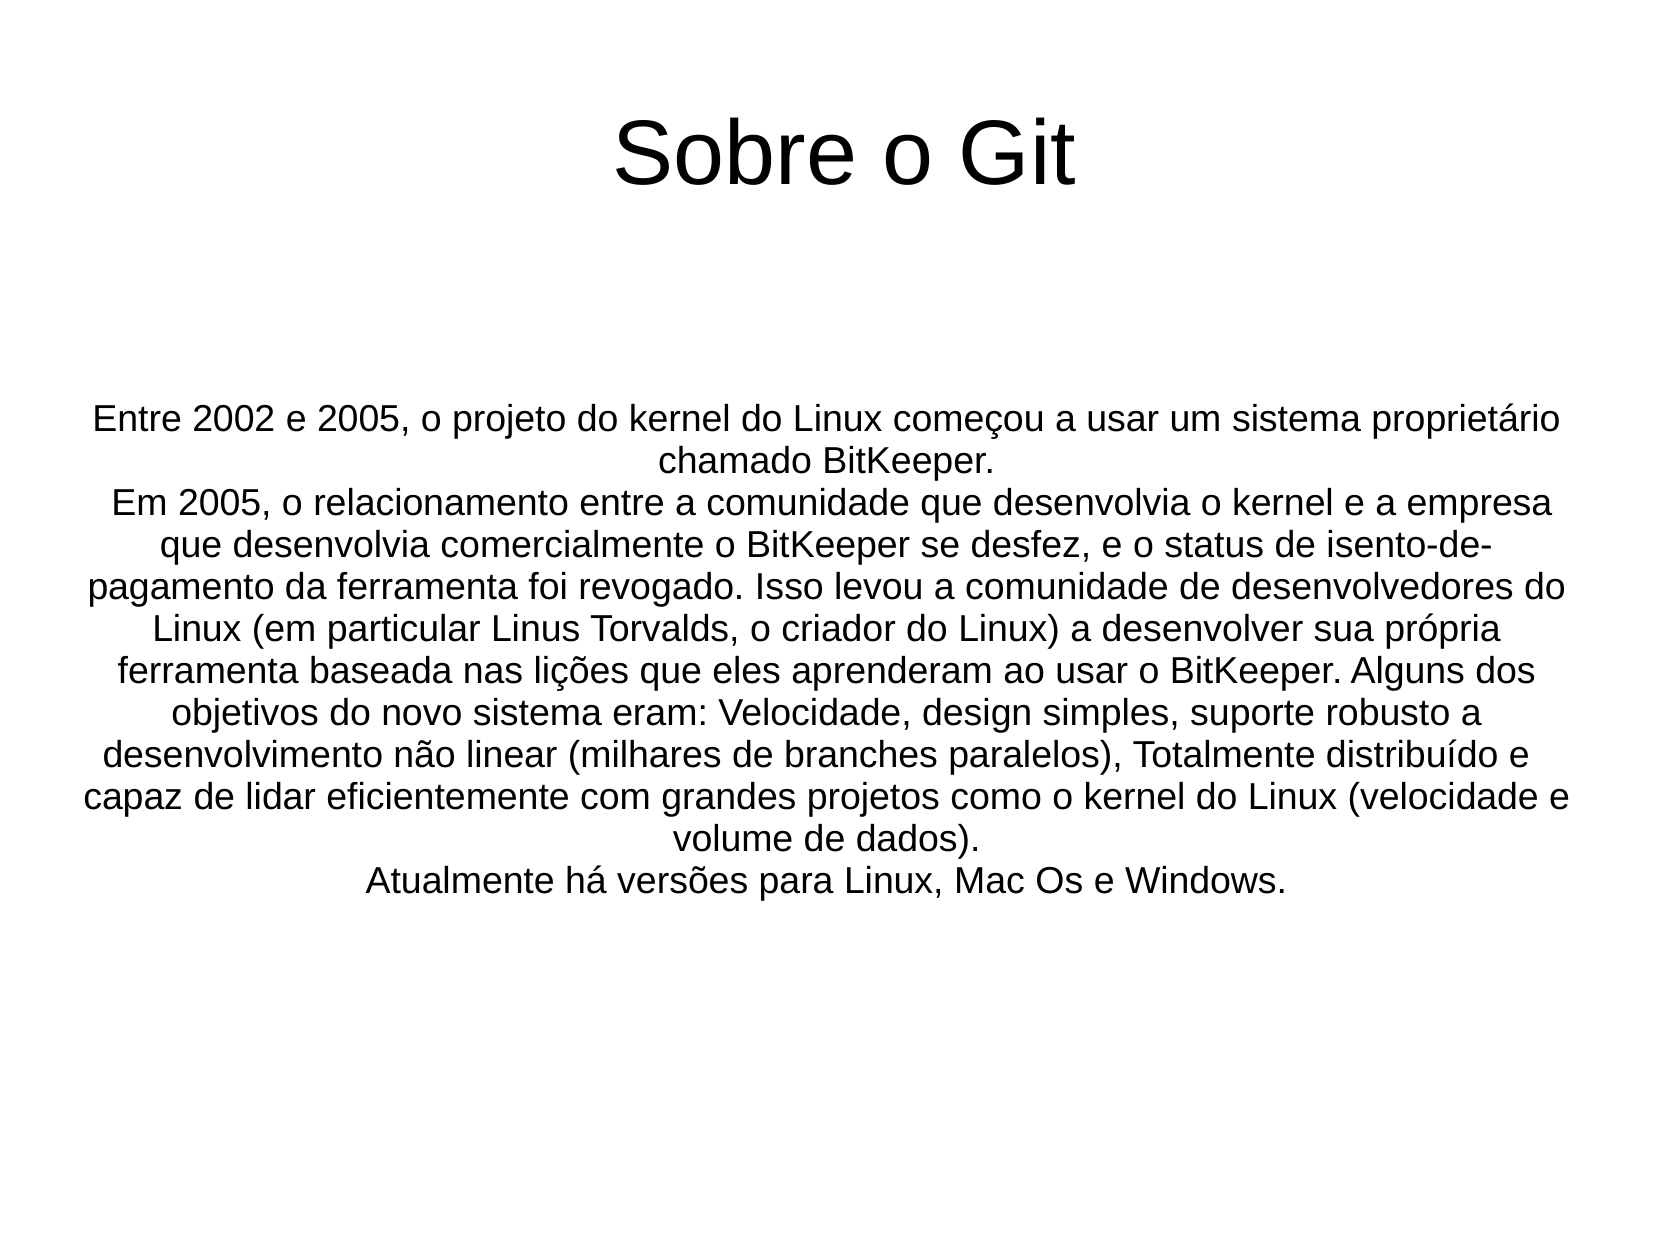

# Sobre o Git
Entre 2002 e 2005, o projeto do kernel do Linux começou a usar um sistema proprietário chamado BitKeeper.
 Em 2005, o relacionamento entre a comunidade que desenvolvia o kernel e a empresa que desenvolvia comercialmente o BitKeeper se desfez, e o status de isento-de-pagamento da ferramenta foi revogado. Isso levou a comunidade de desenvolvedores do Linux (em particular Linus Torvalds, o criador do Linux) a desenvolver sua própria ferramenta baseada nas lições que eles aprenderam ao usar o BitKeeper. Alguns dos objetivos do novo sistema eram: Velocidade, design simples, suporte robusto a desenvolvimento não linear (milhares de branches paralelos), Totalmente distribuído e capaz de lidar eficientemente com grandes projetos como o kernel do Linux (velocidade e volume de dados).
Atualmente há versões para Linux, Mac Os e Windows.